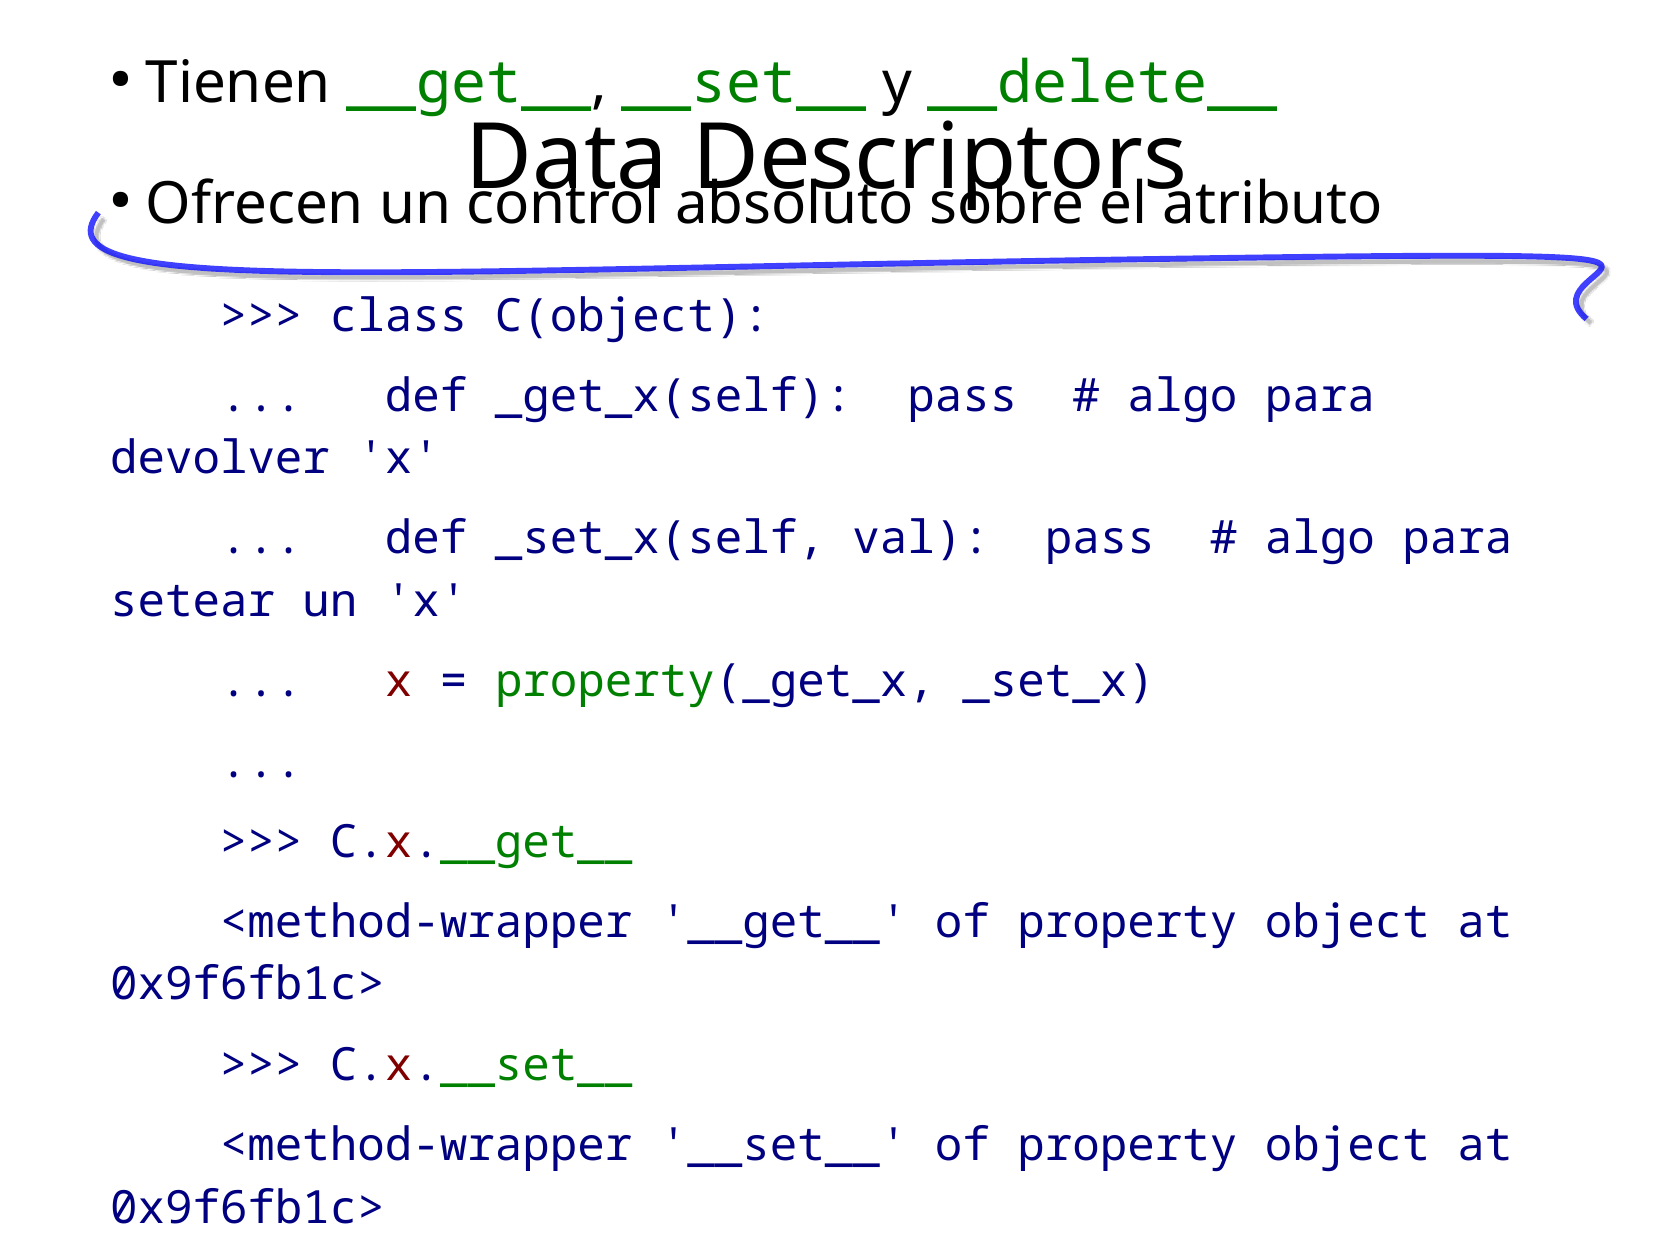

# Tienen __get__, __set__ y __delete__
 Ofrecen un control absoluto sobre el atributo
 >>> class C(object):
 ... def _get_x(self): pass # algo para devolver 'x'
 ... def _set_x(self, val): pass # algo para setear un 'x'
 ... x = property(_get_x, _set_x)
 ...
 >>> C.x.__get__
 <method-wrapper '__get__' of property object at 0x9f6fb1c>
 >>> C.x.__set__
 <method-wrapper '__set__' of property object at 0x9f6fb1c>
 >>> C.x.__delete__
 <method-wrapper '__delete__' of property object at 0x9f6fb1c>
Data Descriptors